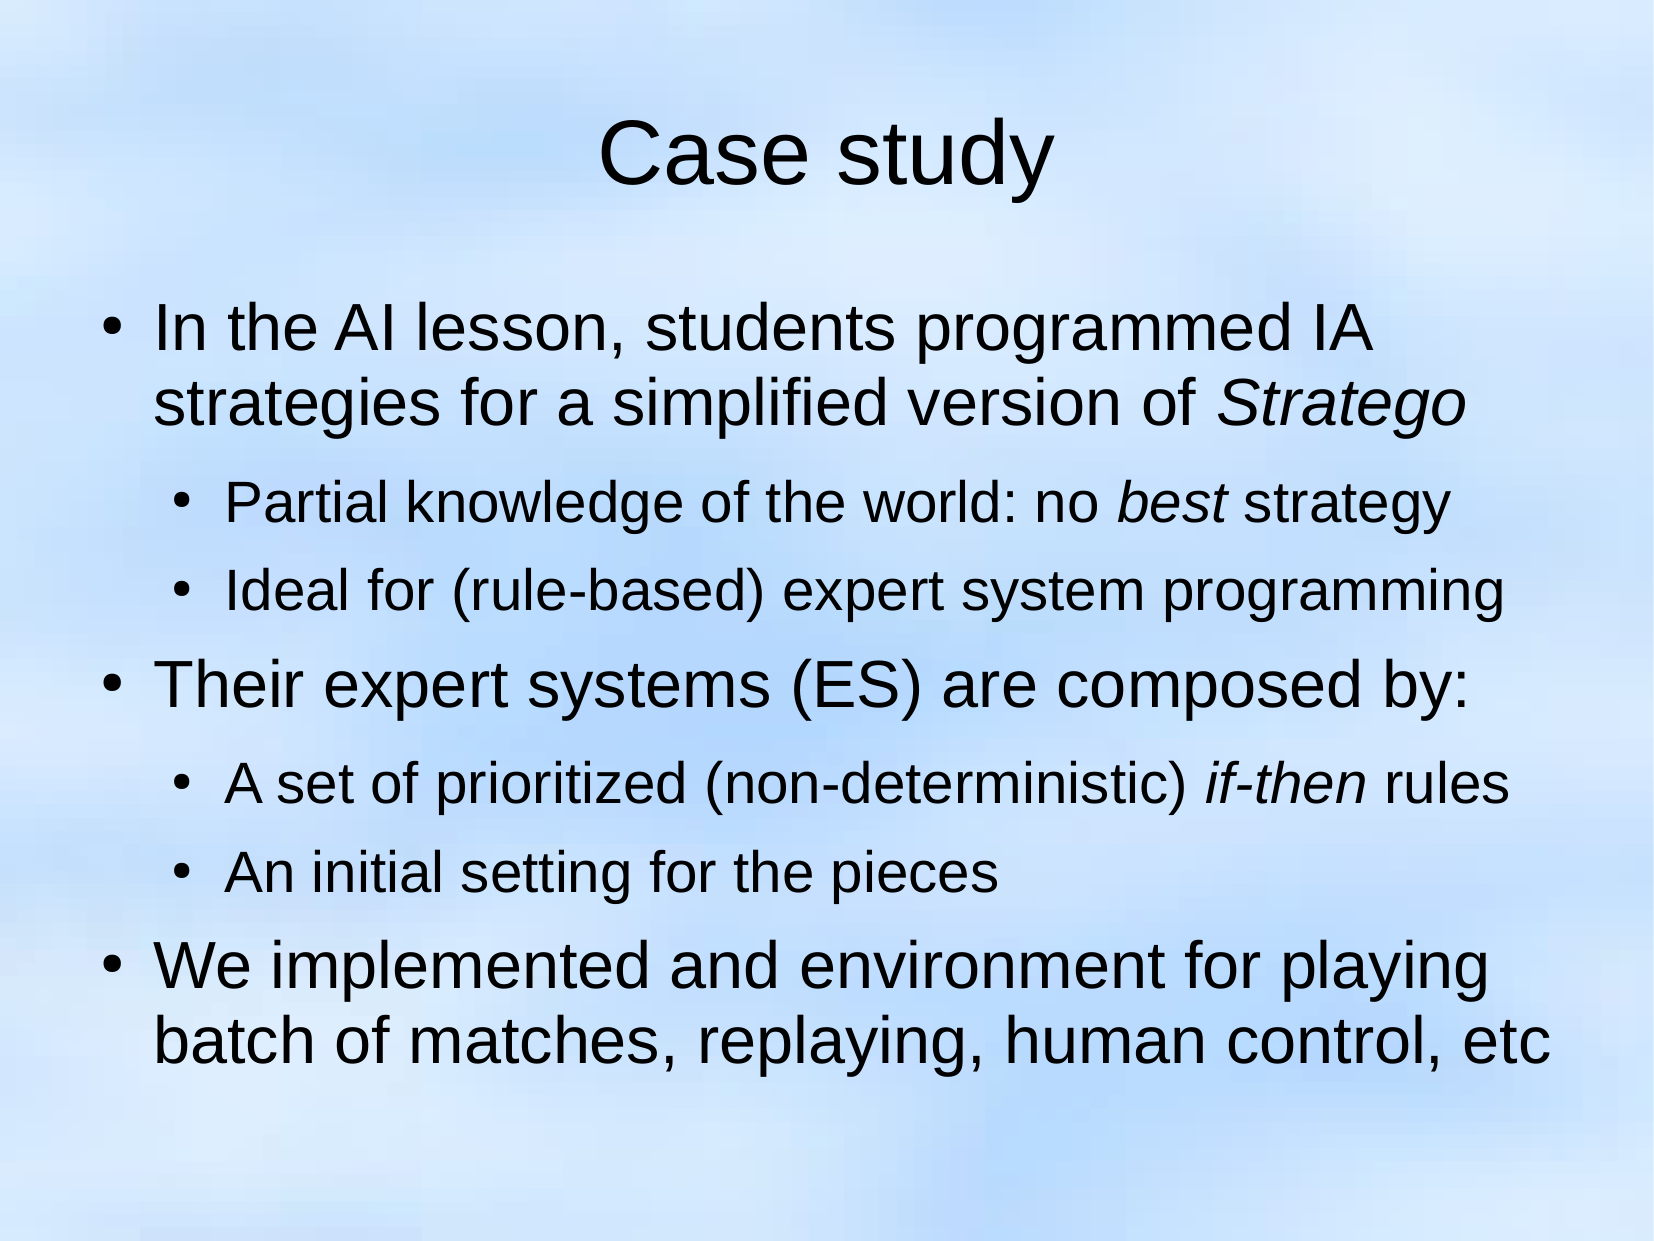

# Case study
In the AI lesson, students programmed IA strategies for a simplified version of Stratego
Partial knowledge of the world: no best strategy
Ideal for (rule-based) expert system programming
Their expert systems (ES) are composed by:
A set of prioritized (non-deterministic) if-then rules
An initial setting for the pieces
We implemented and environment for playing batch of matches, replaying, human control, etc